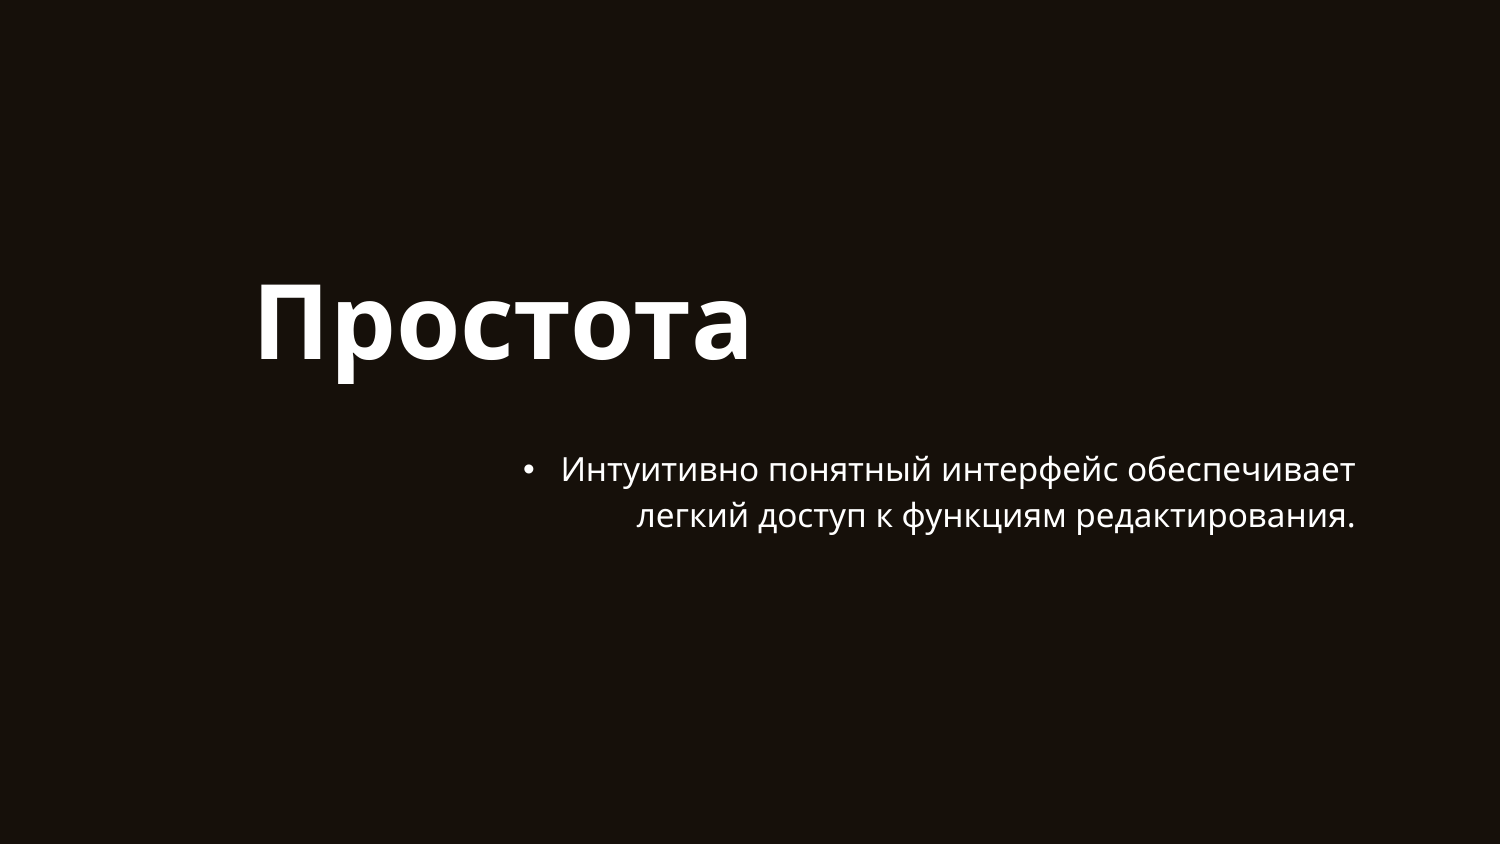

Простота
# Интуитивно понятный интерфейс обеспечивает легкий доступ к функциям редактирования.